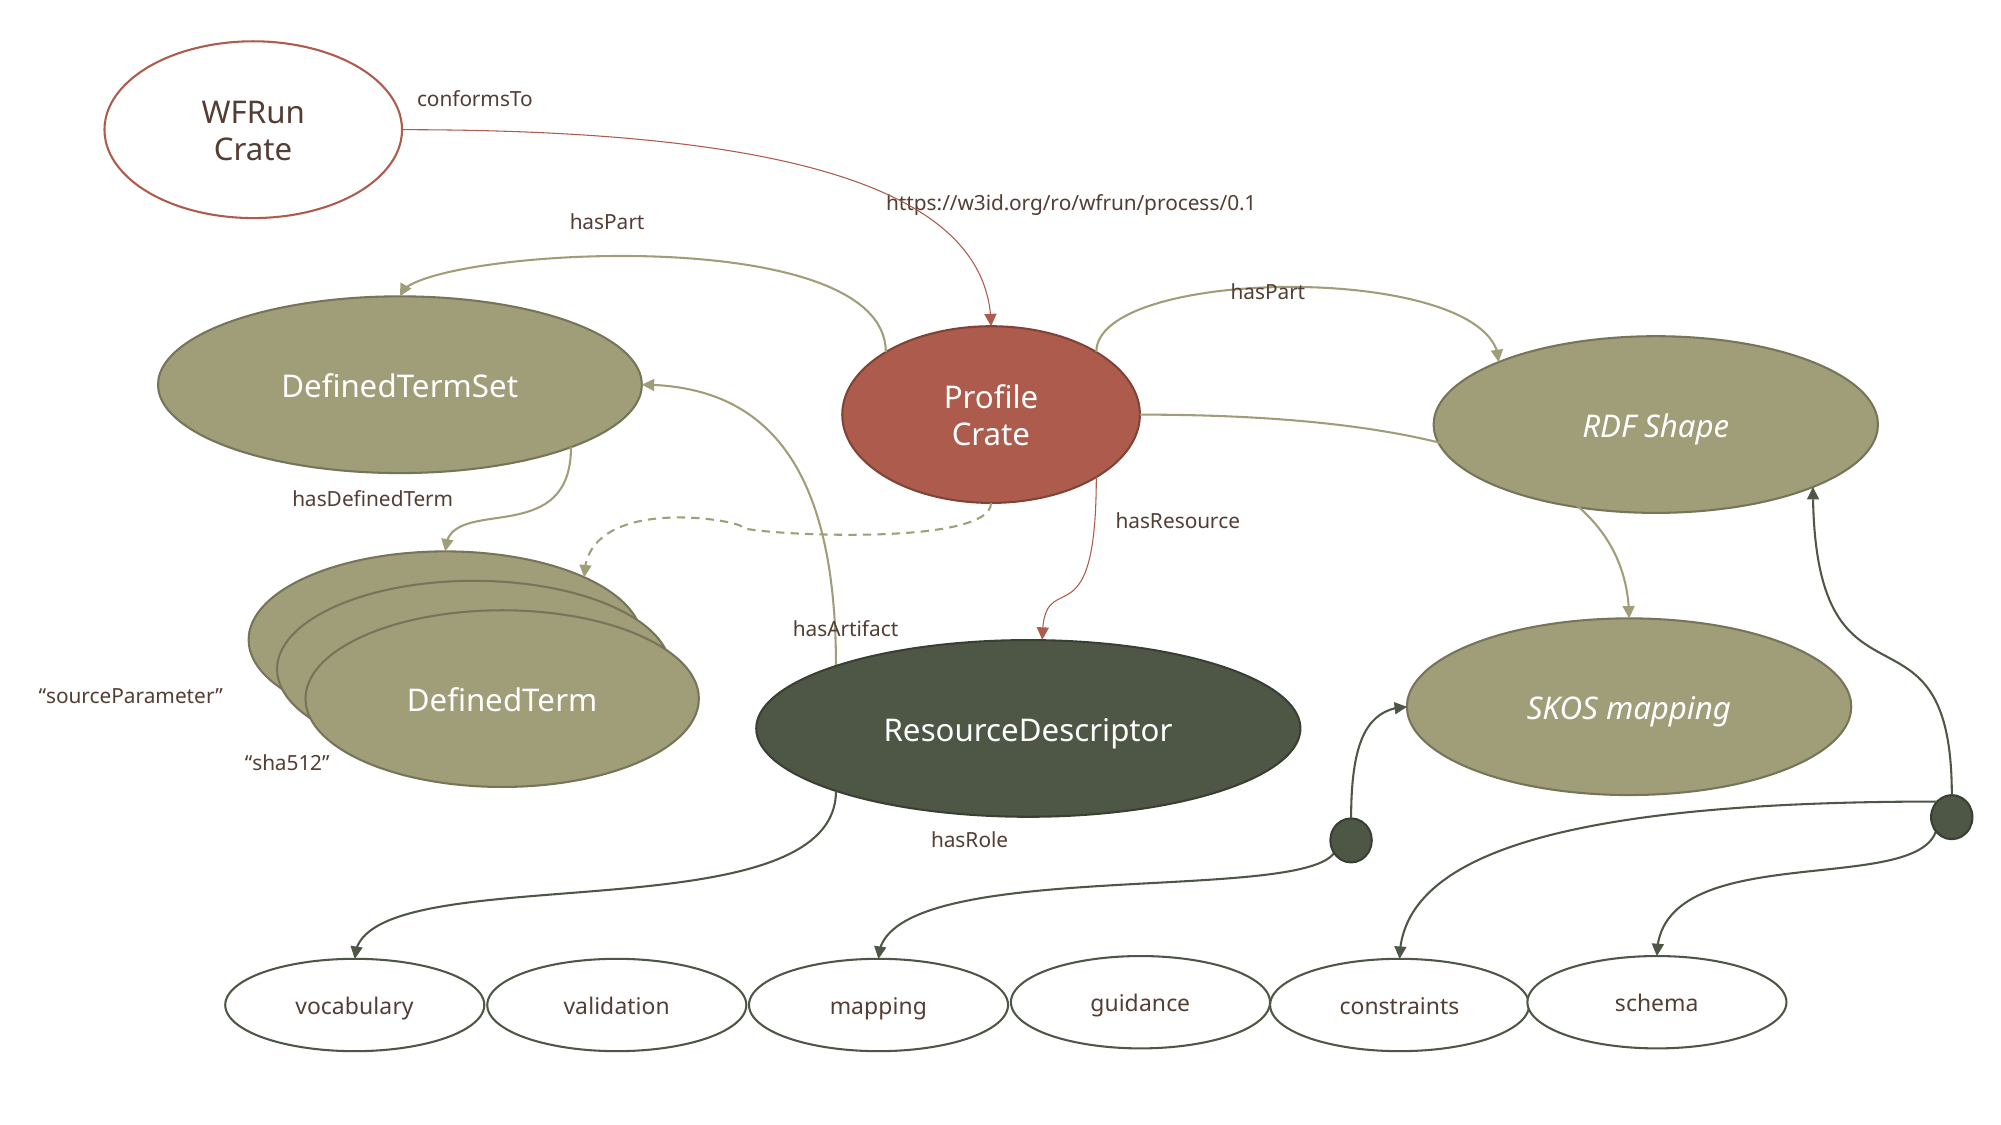

WFRun Crate
conformsTo
https://w3id.org/ro/wfrun/process/0.1
hasPart
hasPart
DefinedTermSet
Profile Crate
RDF Shape
hasDefinedTerm
hasResource
DefinedTerm
DefinedTerm
hasArtifact
DefinedTerm
SKOS mapping
ResourceDescriptor
“sourceParameter”
“sha512”
hasRole
guidance
schema
vocabulary
validation
mapping
constraints